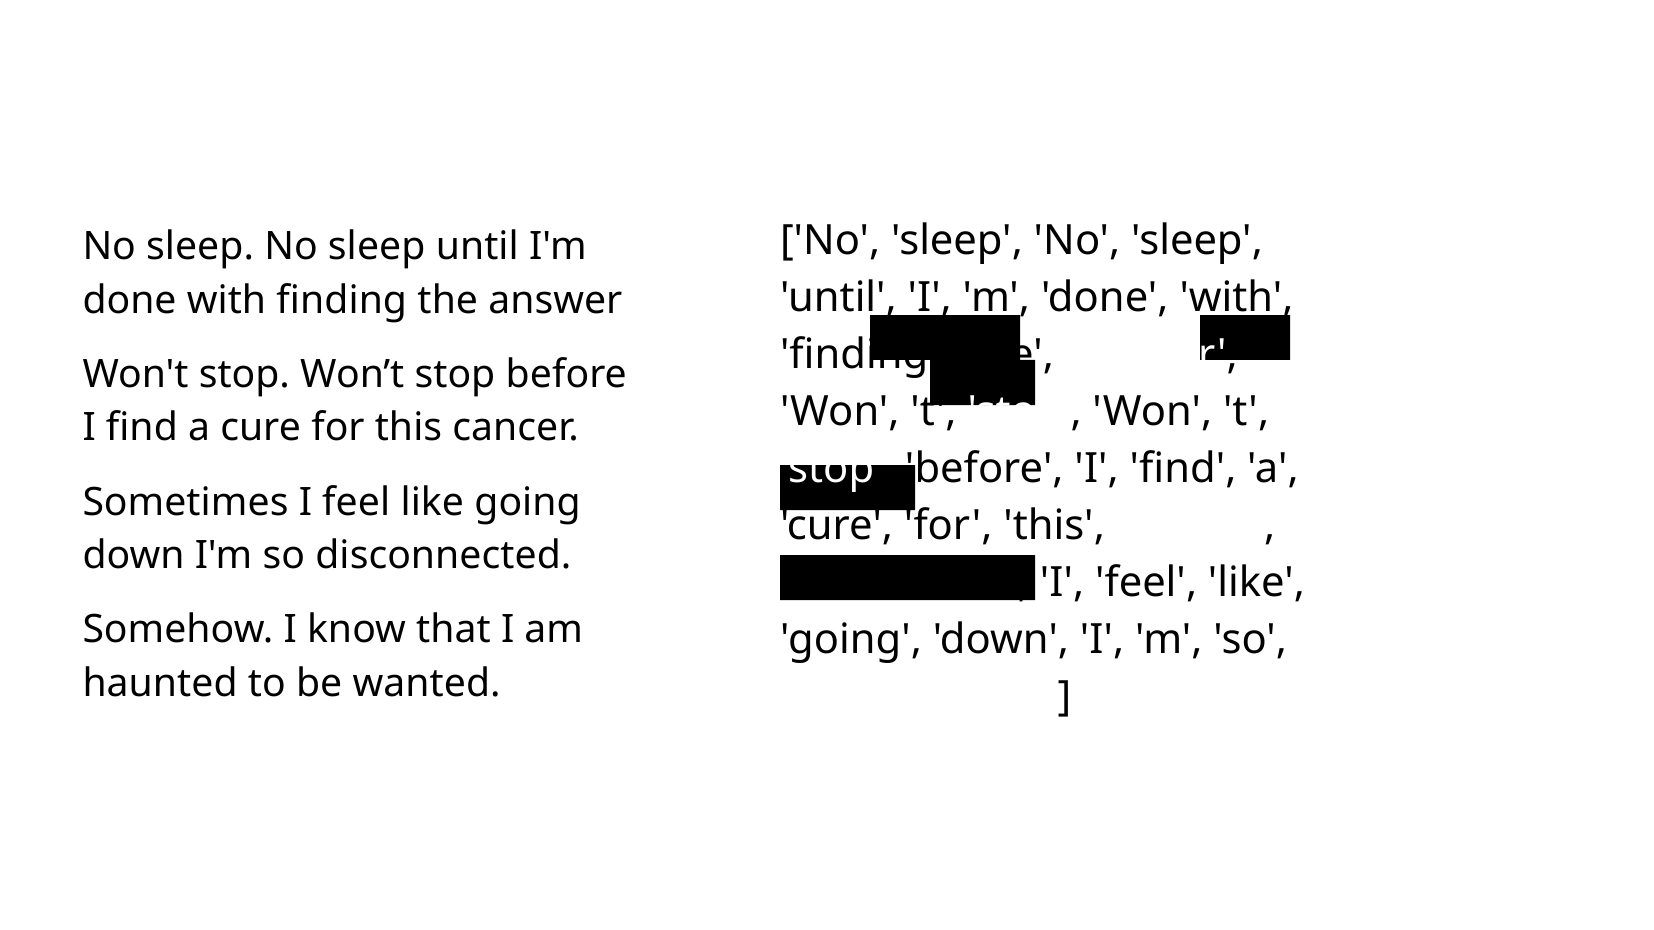

['No', 'sleep', 'No', 'sleep', 'until', 'I', 'm', 'done', 'with', 'finding', 'the', 'answer', 'Won', 't', 'stop', 'Won', 't', 'stop', 'before', 'I', 'find', 'a', 'cure', 'for', 'this', 'cancer', 'Sometimes', 'I', 'feel', 'like', 'going', 'down', 'I', 'm', 'so', 'disconnected']
# No sleep. No sleep until I'm done with finding the answer
Won't stop. Won’t stop before I find a cure for this cancer.
Sometimes I feel like going down I'm so disconnected.
Somehow. I know that I am haunted to be wanted.